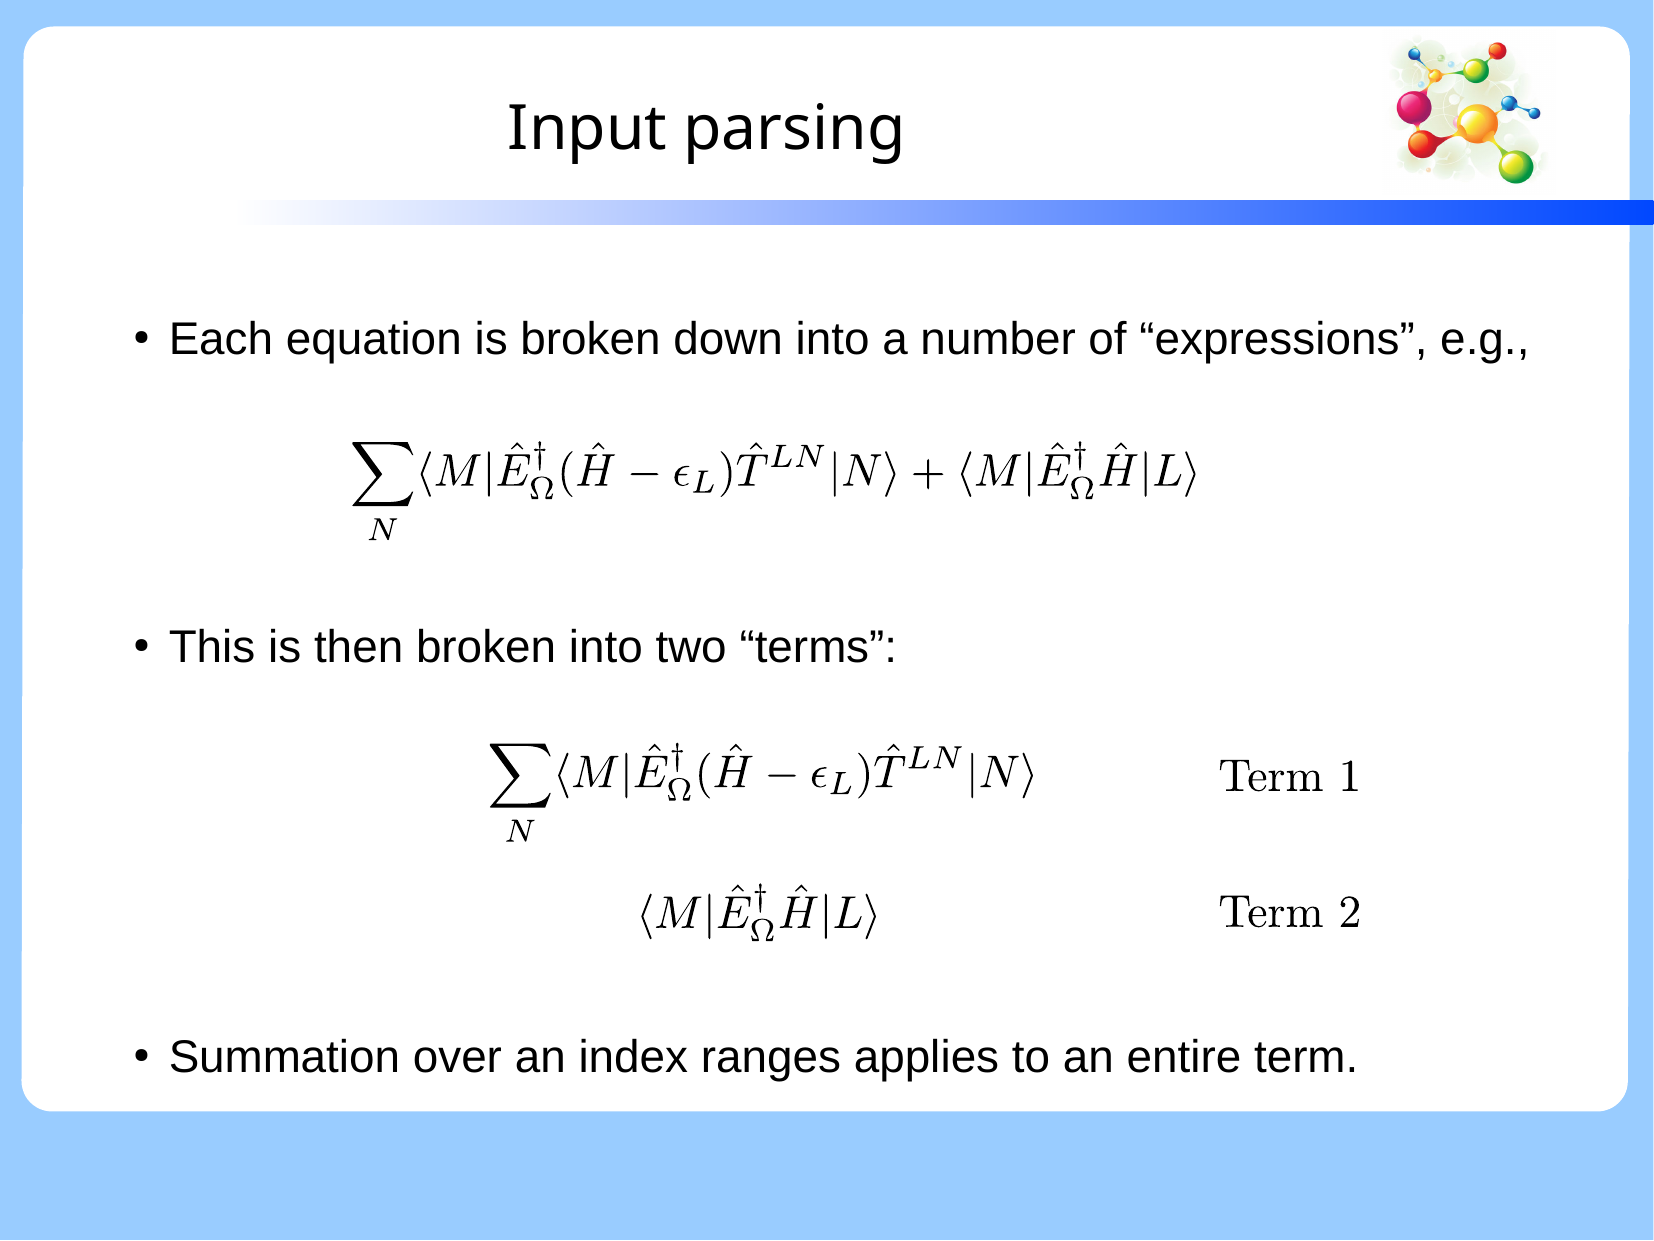

# Input parsing
Each equation is broken down into a number of “expressions”, e.g.,
This is then broken into two “terms”:
Summation over an index ranges applies to an entire term.